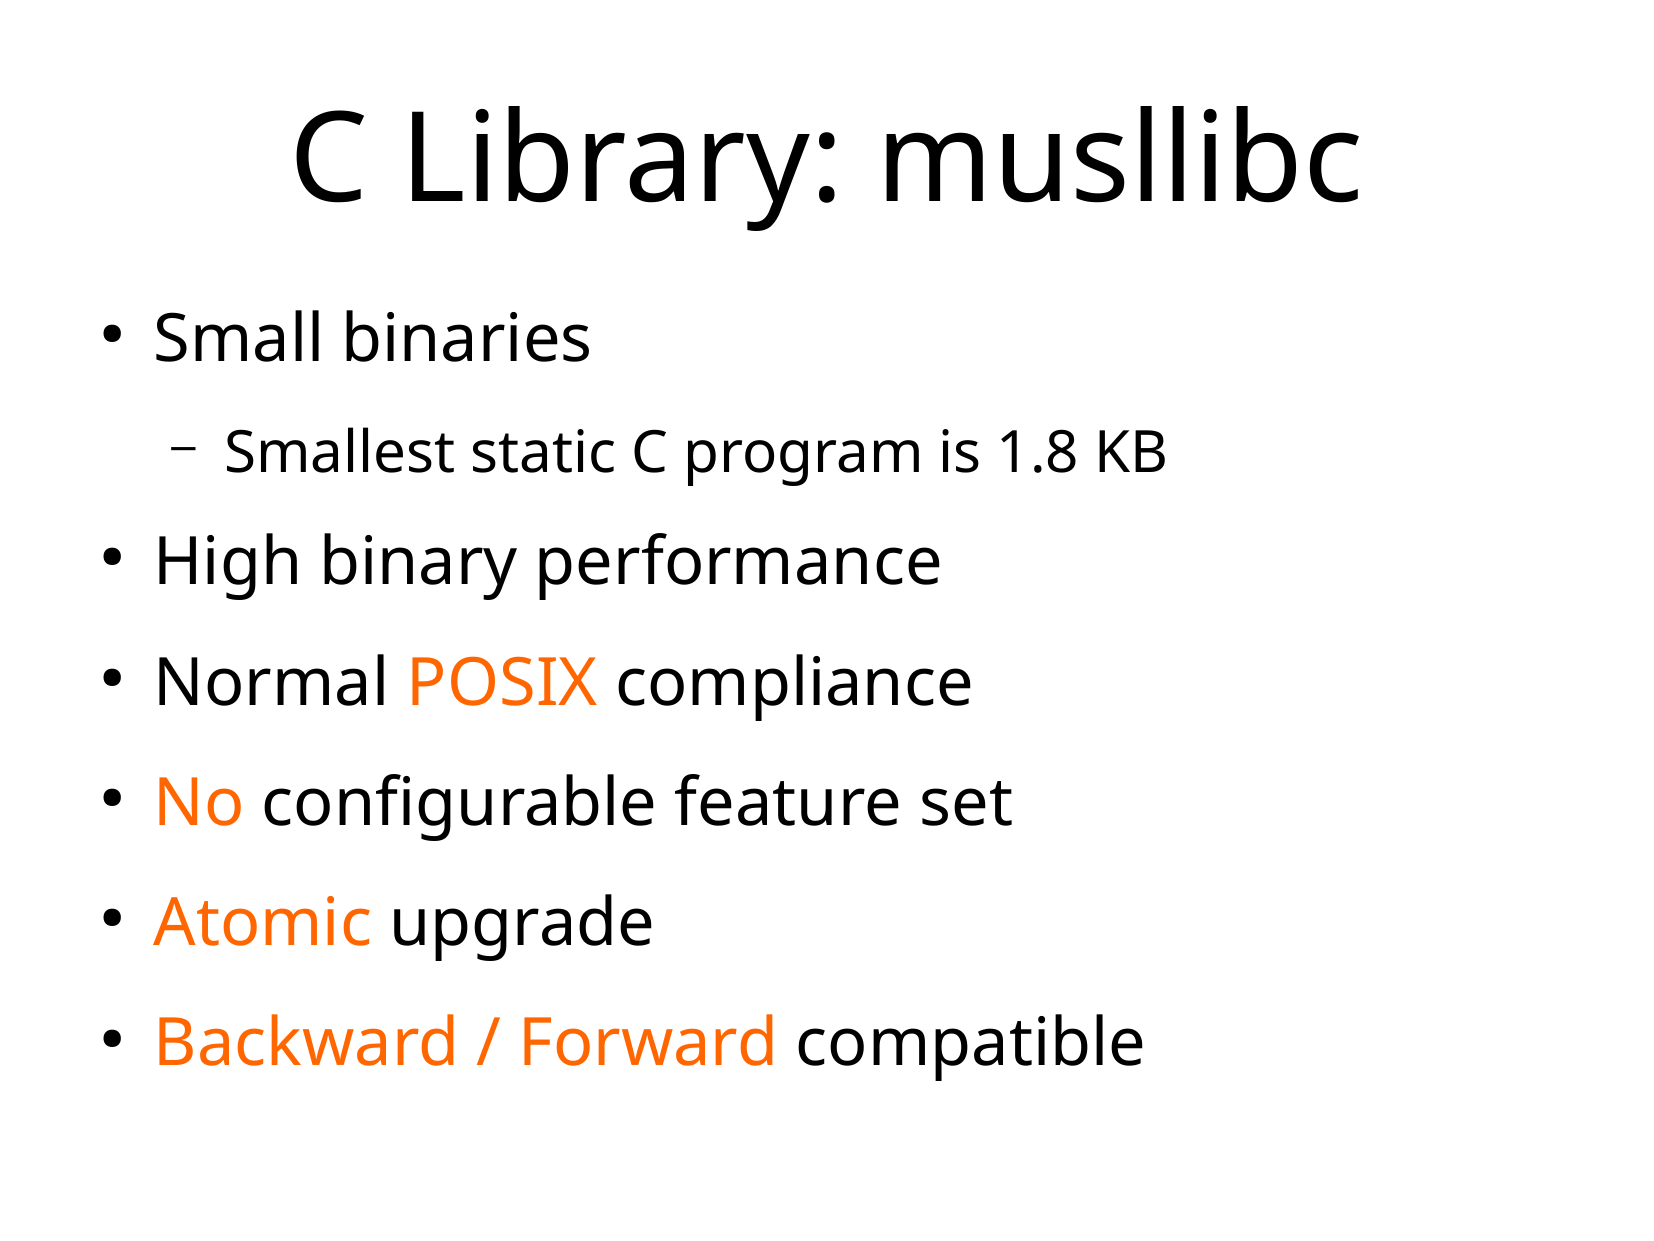

# C Library: musllibc
Small binaries
Smallest static C program is 1.8 KB
High binary performance
Normal POSIX compliance
No configurable feature set
Atomic upgrade
Backward / Forward compatible